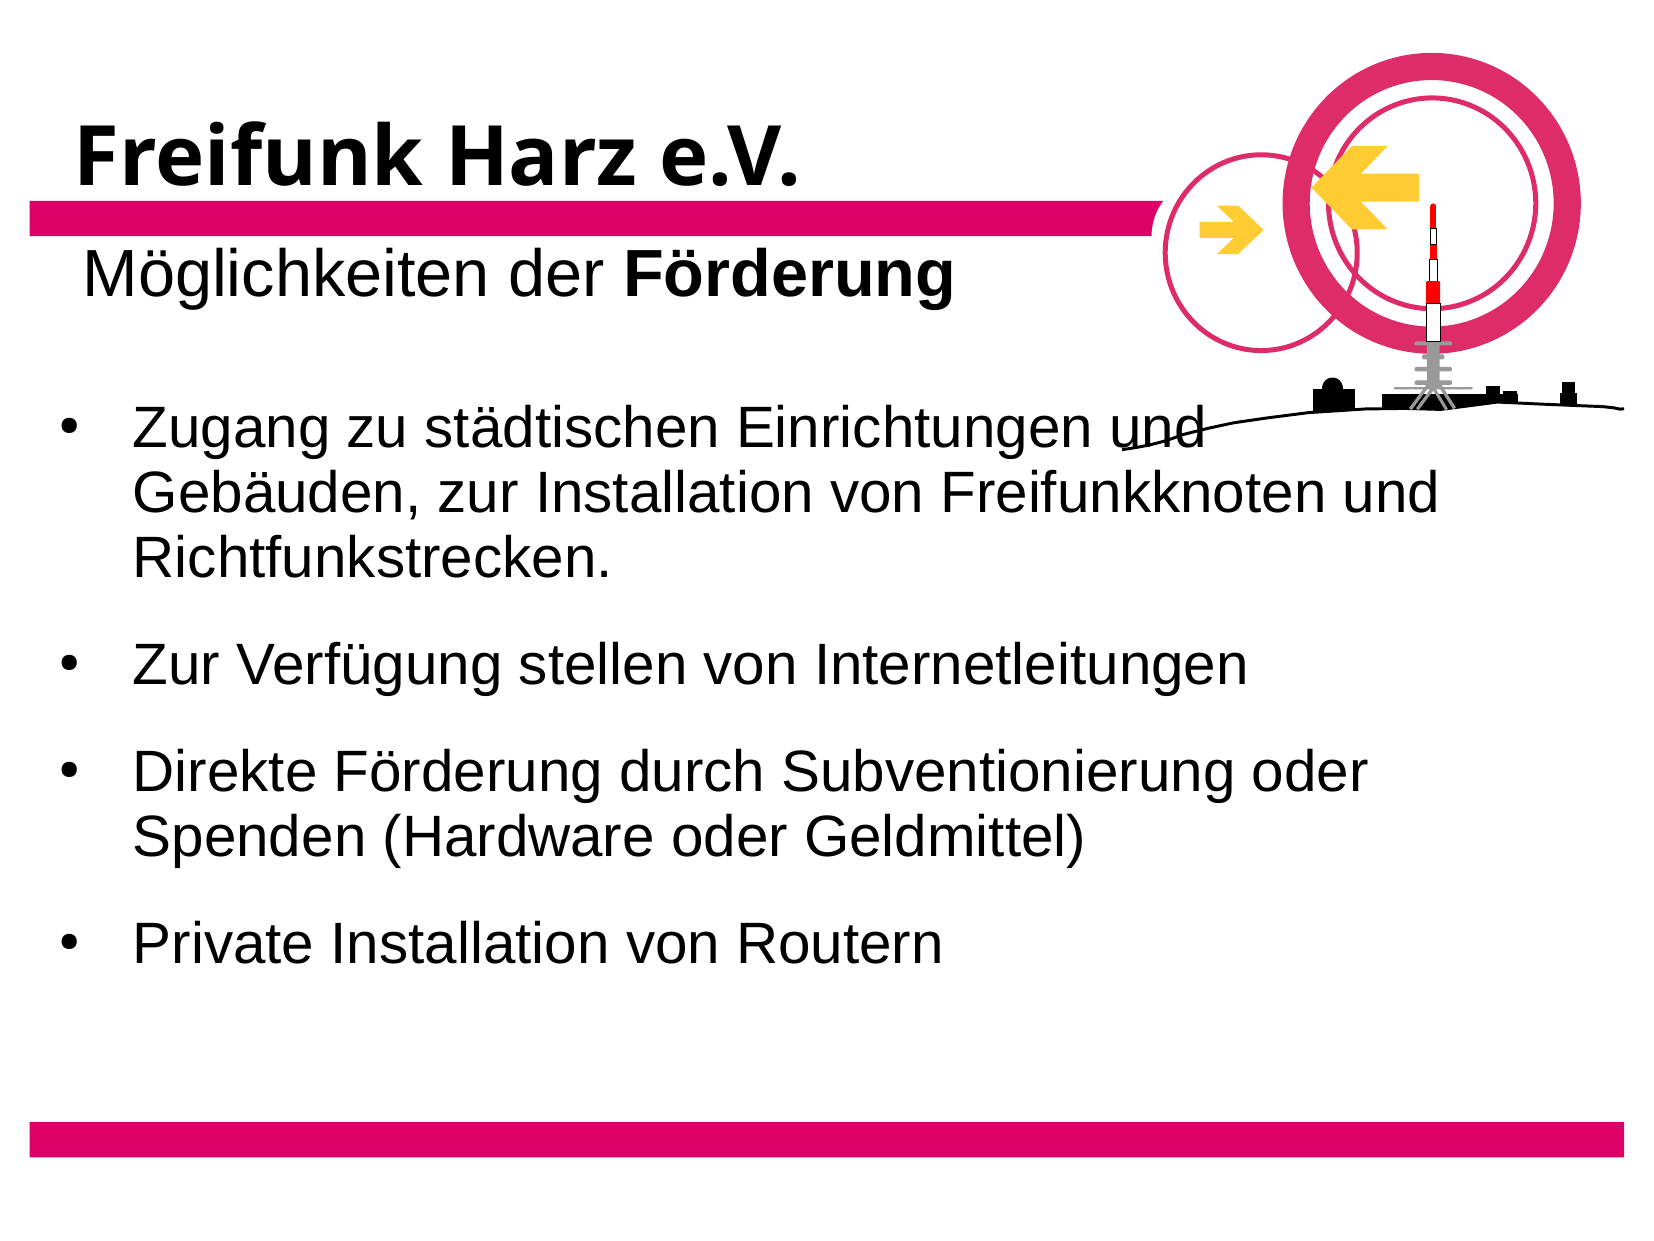

# Möglichkeiten der Förderung
 	Zugang zu städtischen Einrichtungen und
	Gebäuden, zur Installation von Freifunkknoten und
	Richtfunkstrecken.
 	Zur Verfügung stellen von Internetleitungen
 	Direkte Förderung durch Subventionierung oder
	Spenden (Hardware oder Geldmittel)
 	Private Installation von Routern